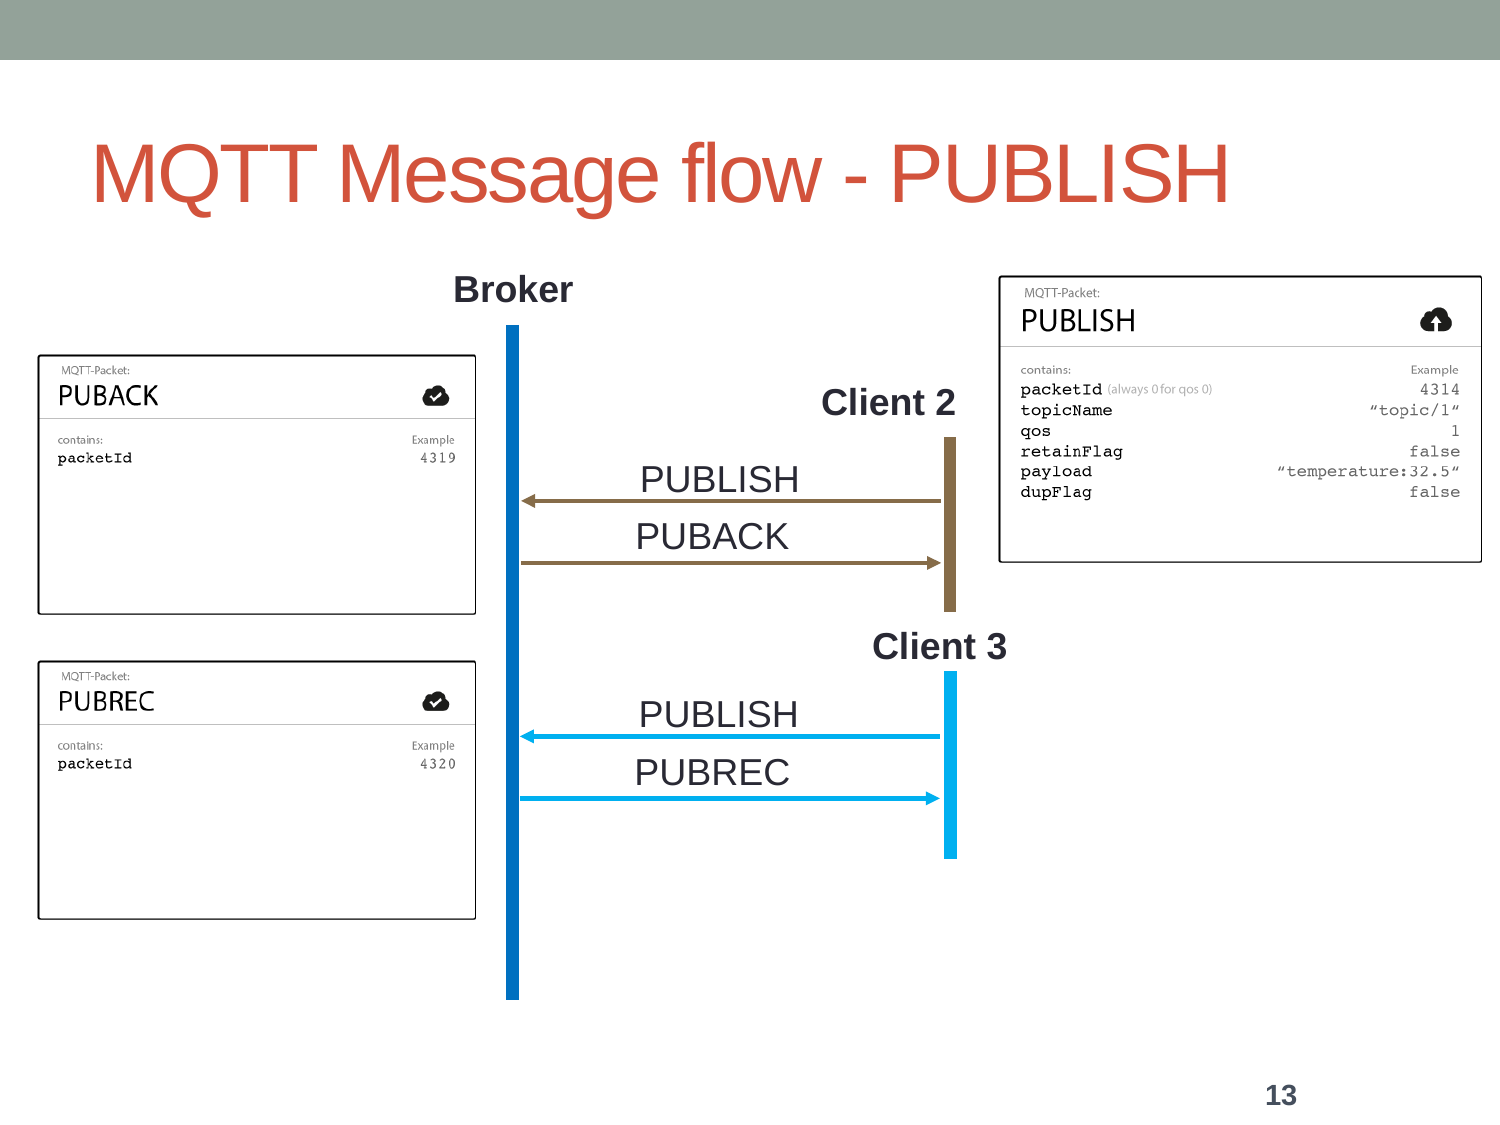

# MQTT Message flow - PUBLISH
Broker
Client 2
PUBLISH
PUBACK
Client 3
PUBLISH
PUBREC
13